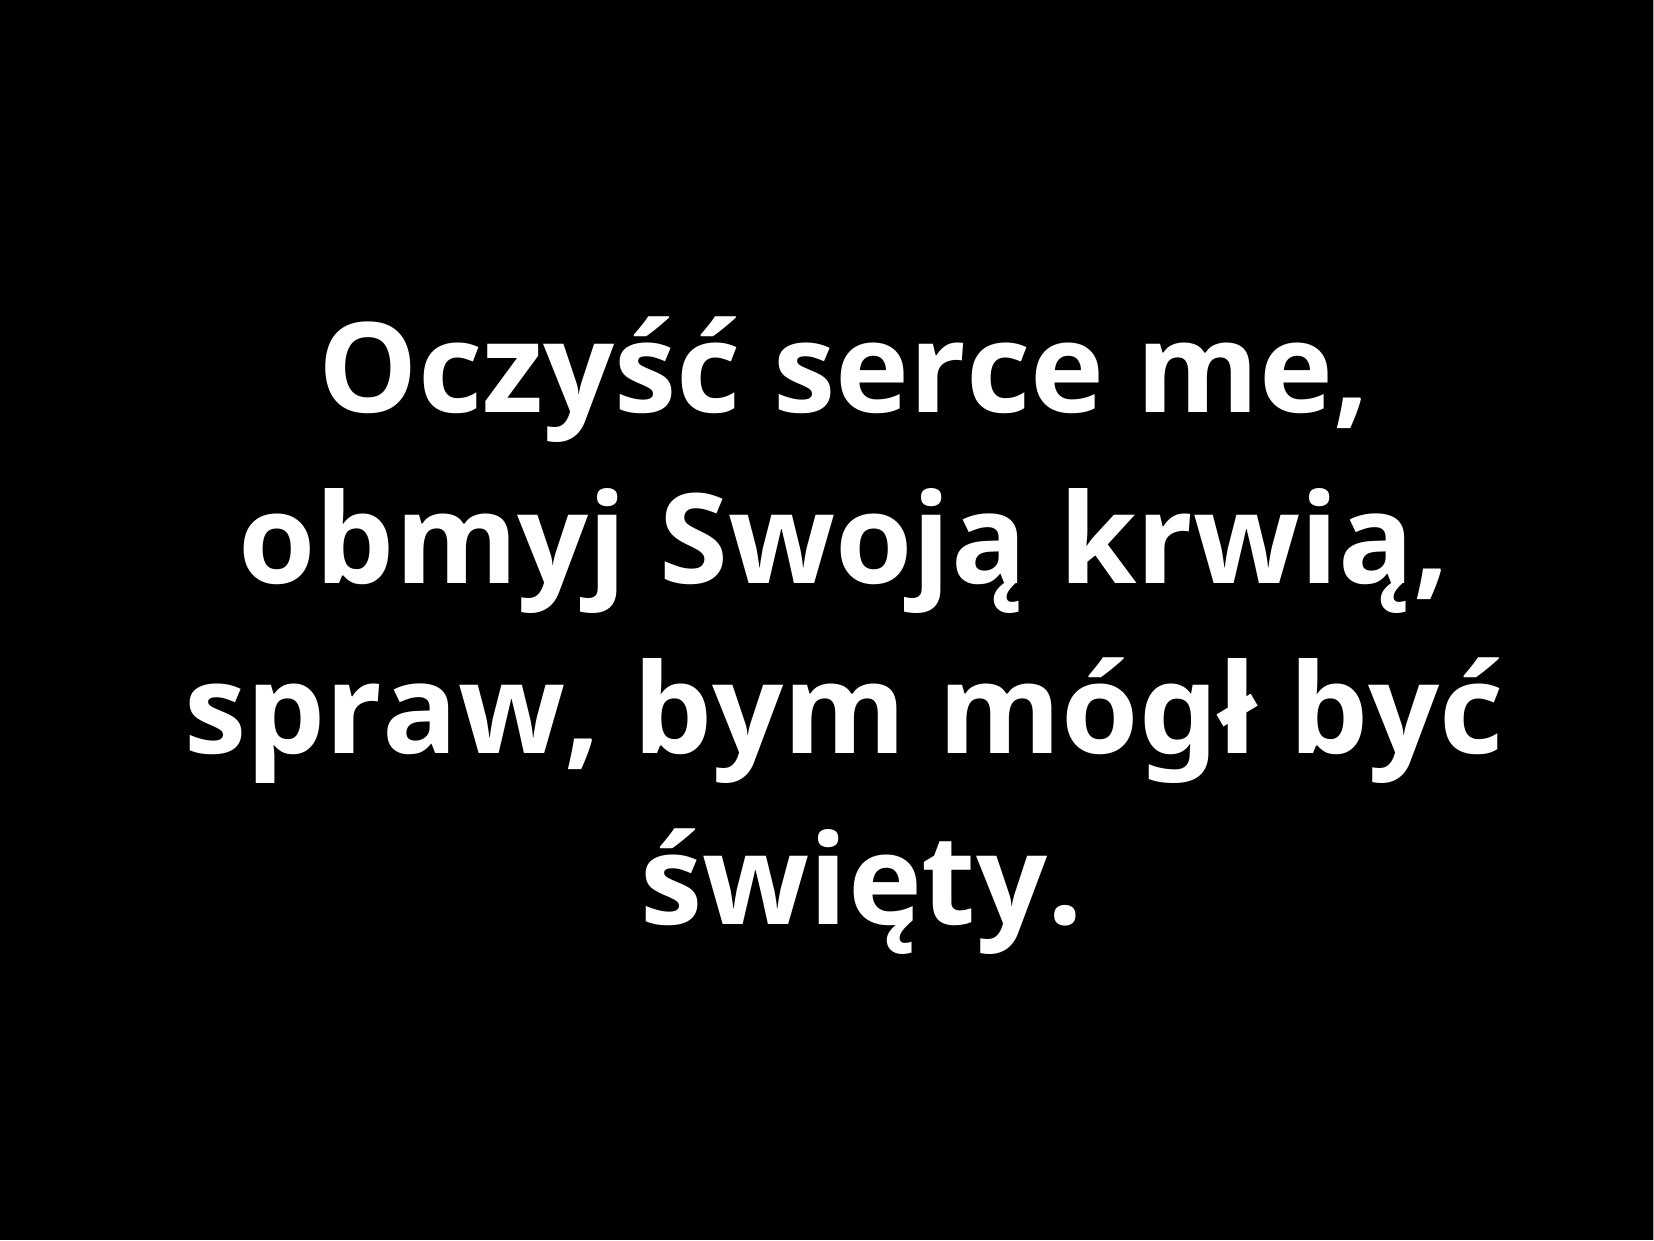

# Oczyść serce me,
obmyj Swoją krwią,
spraw, bym mógł być święty.